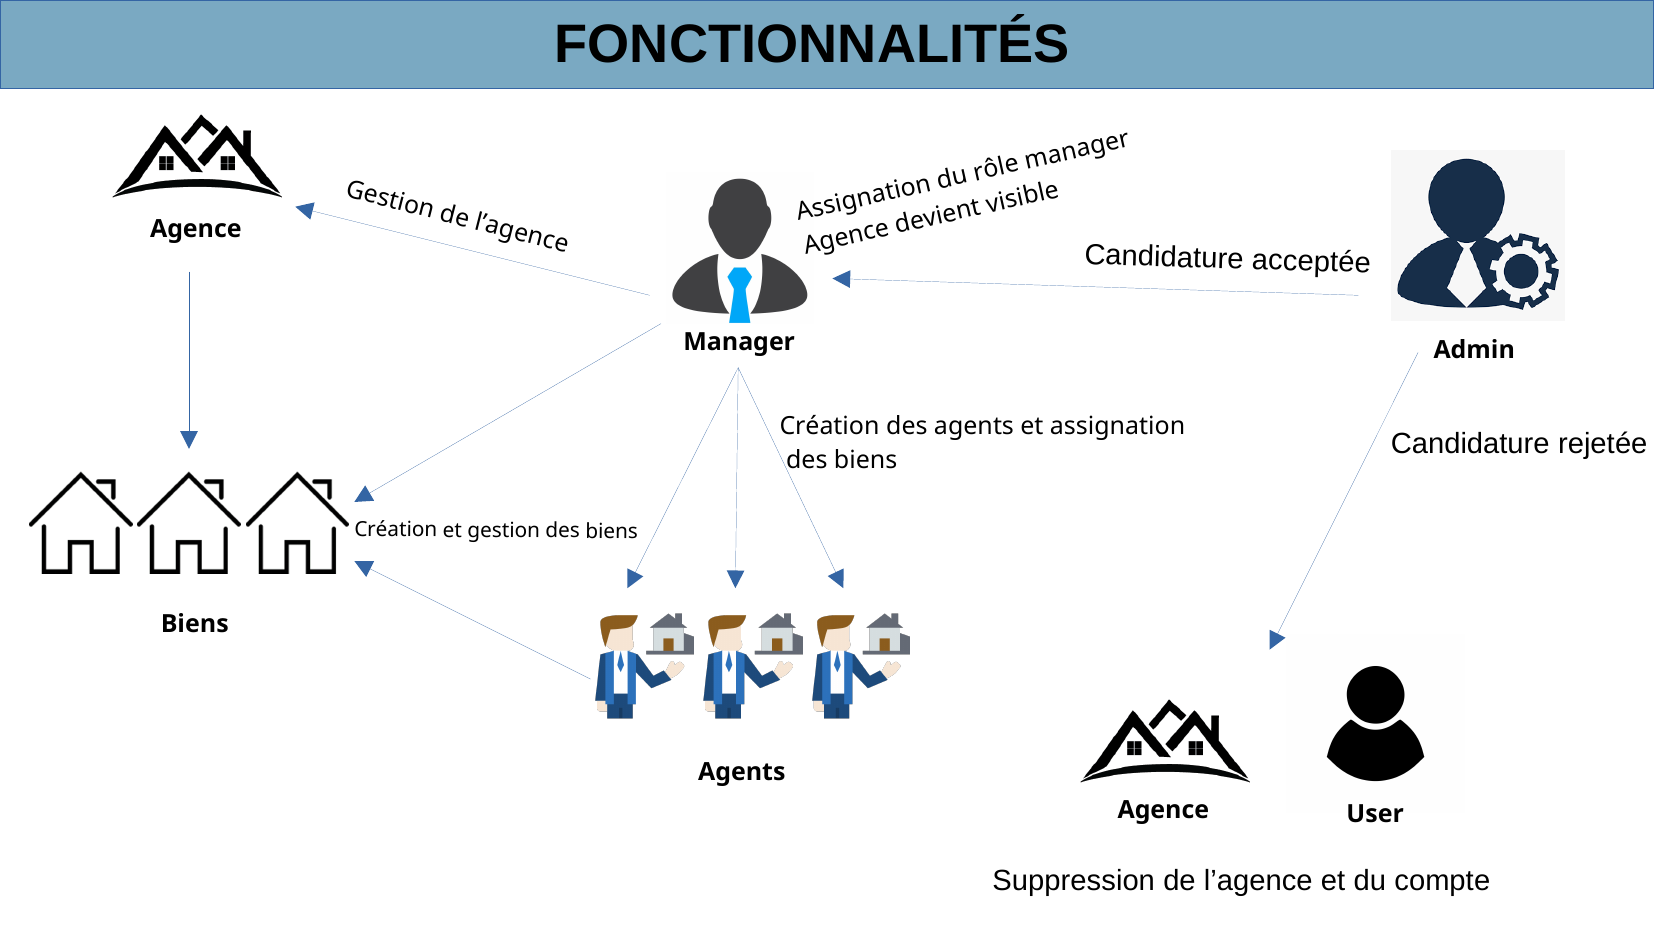

FONCTIONNALITÉS
Assignation du rôle manager
Agence devient visible
Gestion de l’agence
Agence
Candidature acceptée
Manager
Admin
Création des agents et assignation
 des biens
Candidature rejetée
Création et gestion des biens
Biens
Agents
Agence
User
Suppression de l’agence et du compte